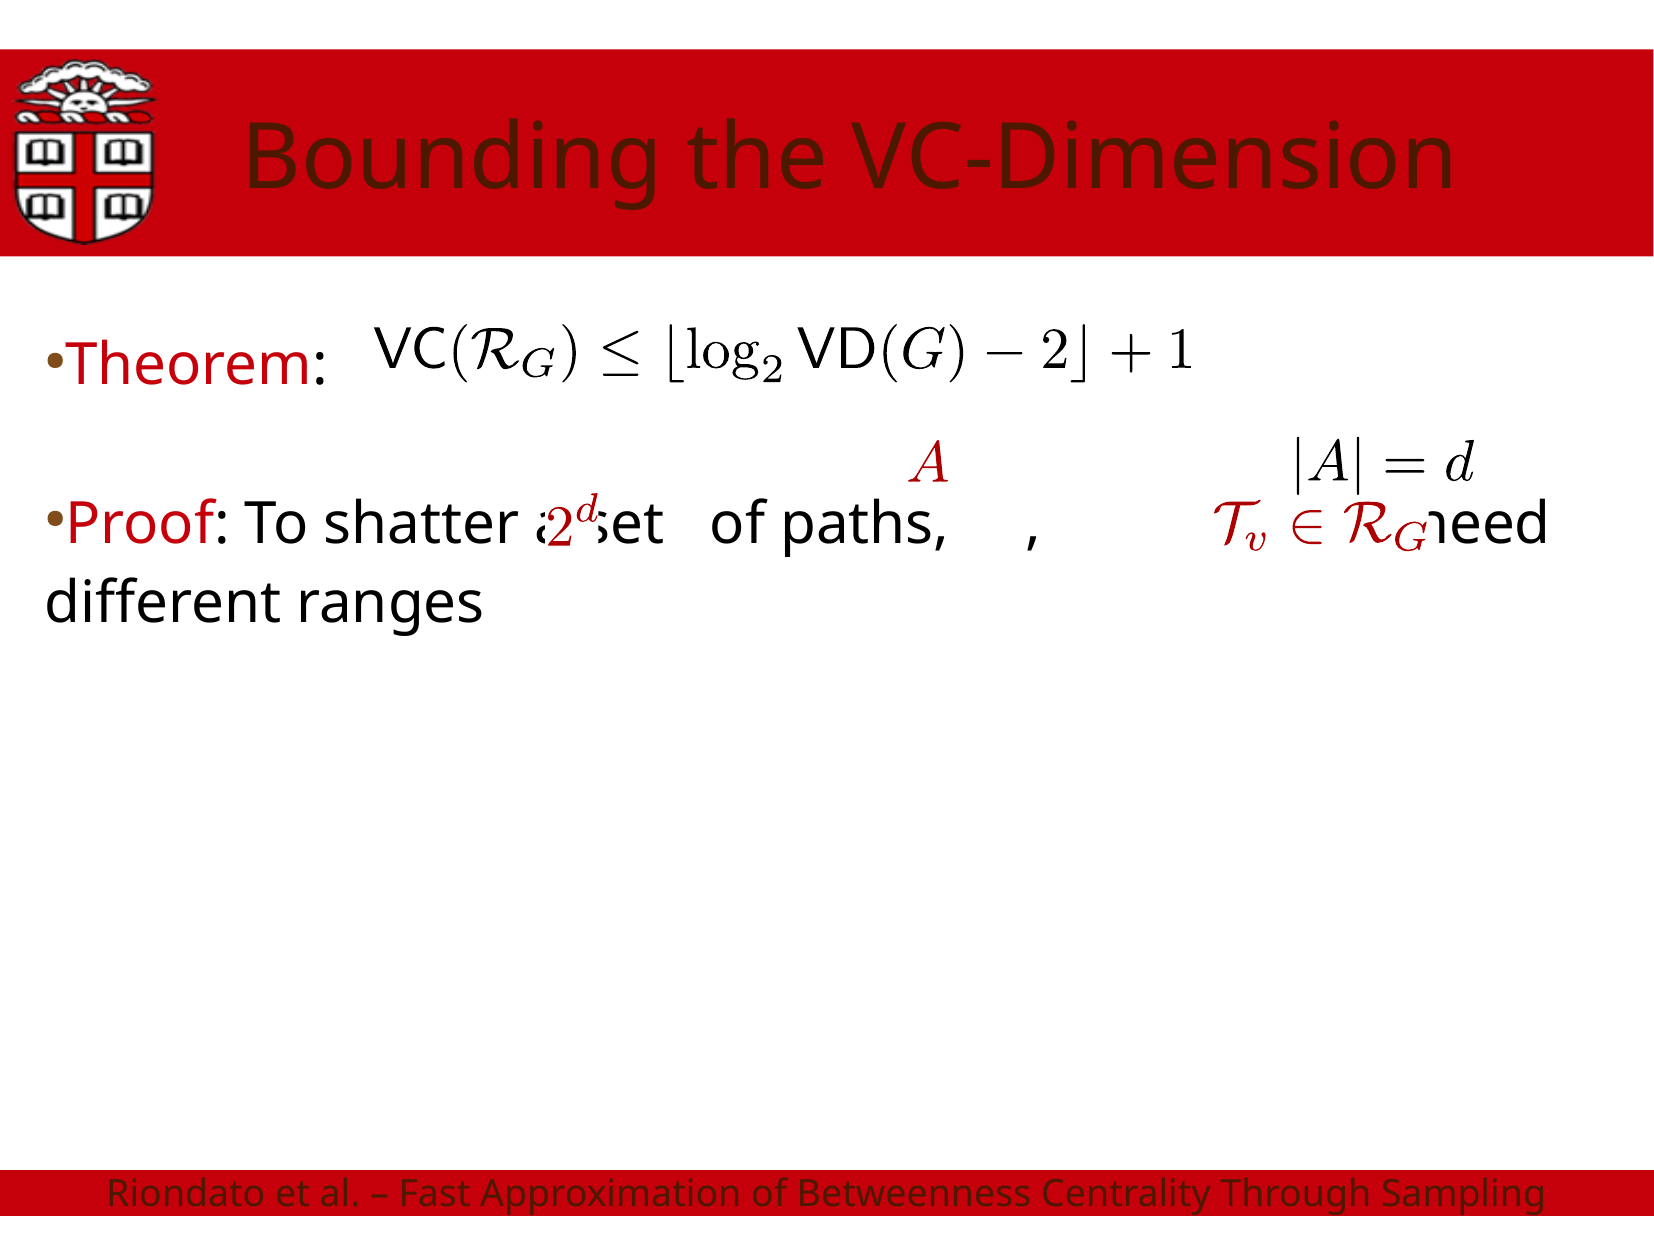

# Bounding the VC-Dimension
Theorem:
Proof: To shatter a set of paths, , 				we need different ranges
Riondato et al. – Fast Approximation of Betweenness Centrality Through Sampling